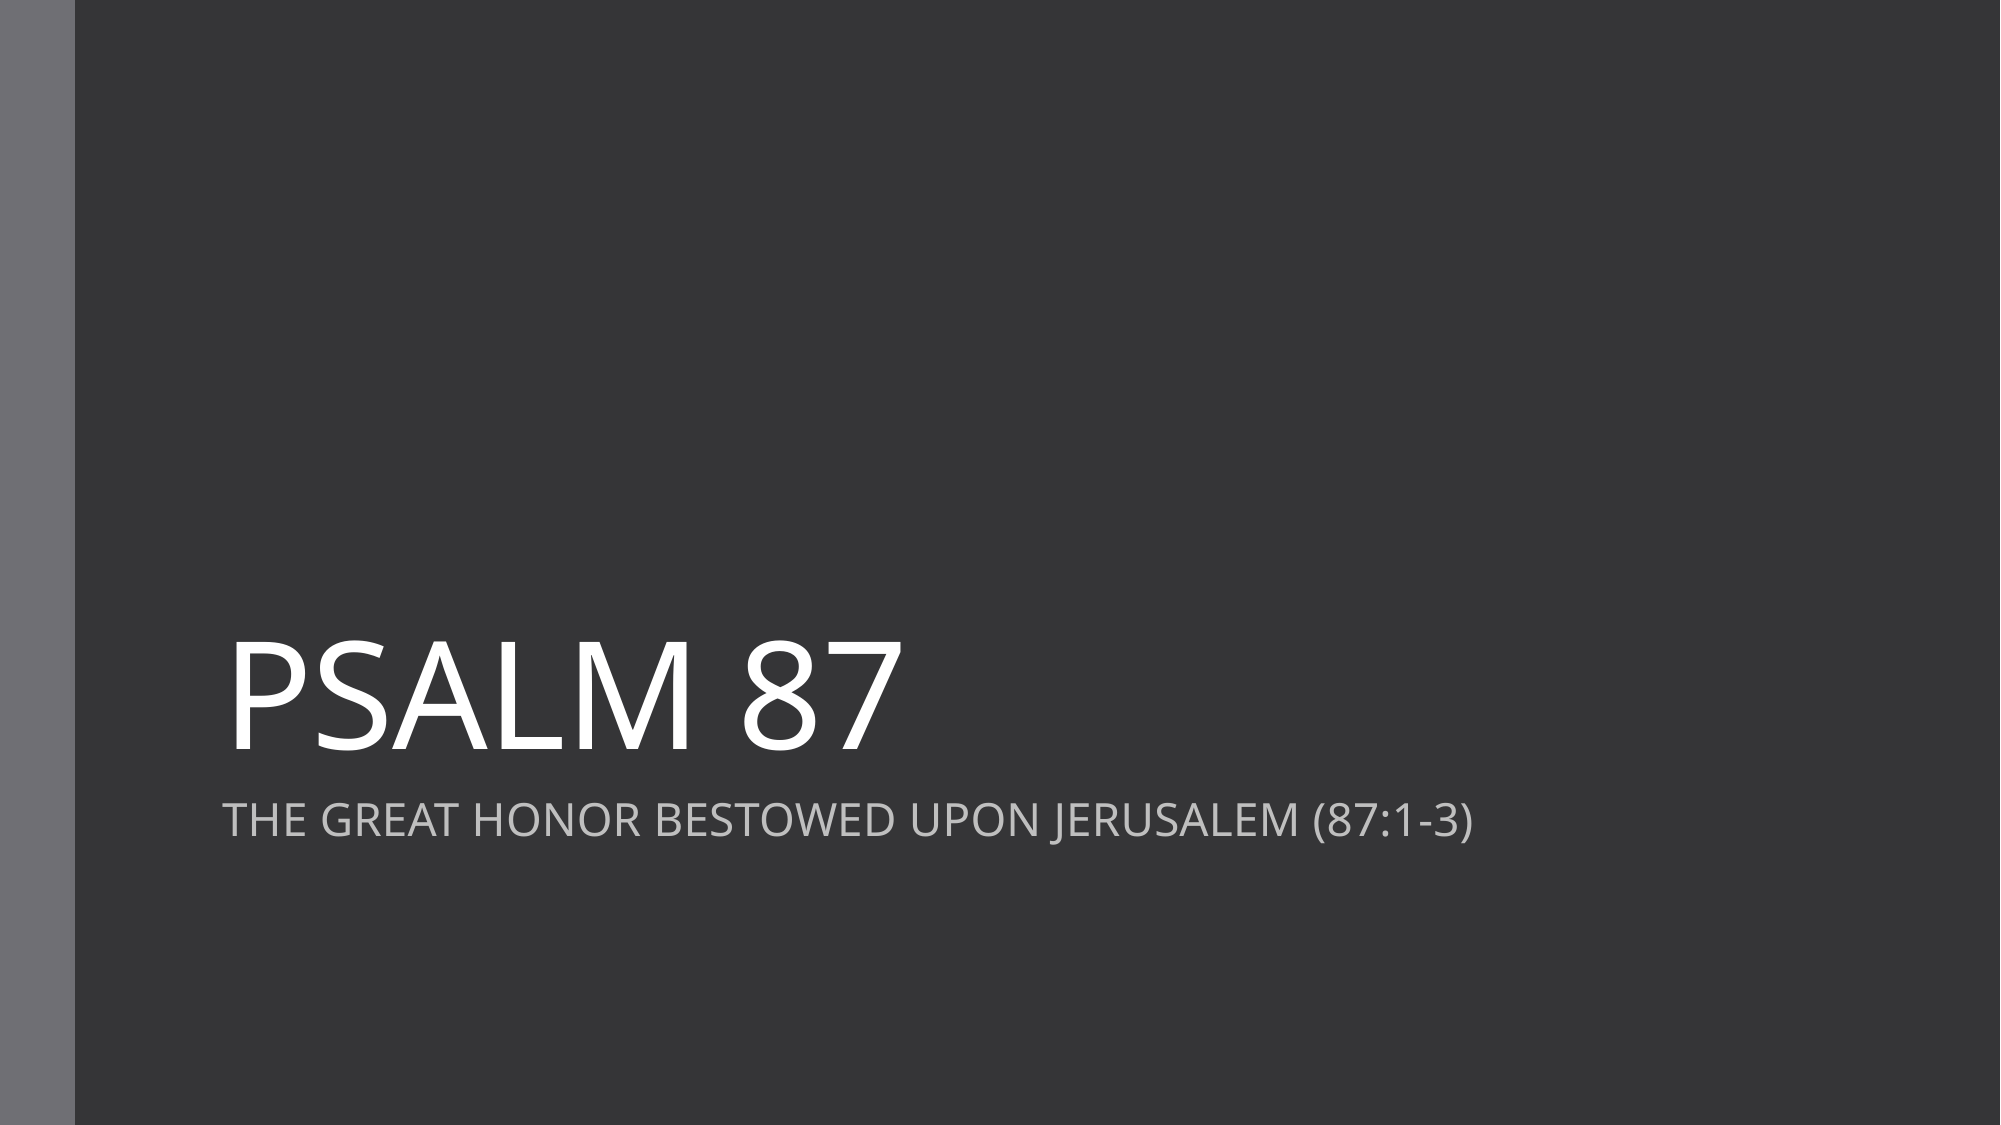

# PSALM 87
THE GREAT HONOR BESTOWED UPON JERUSALEM (87:1-3)